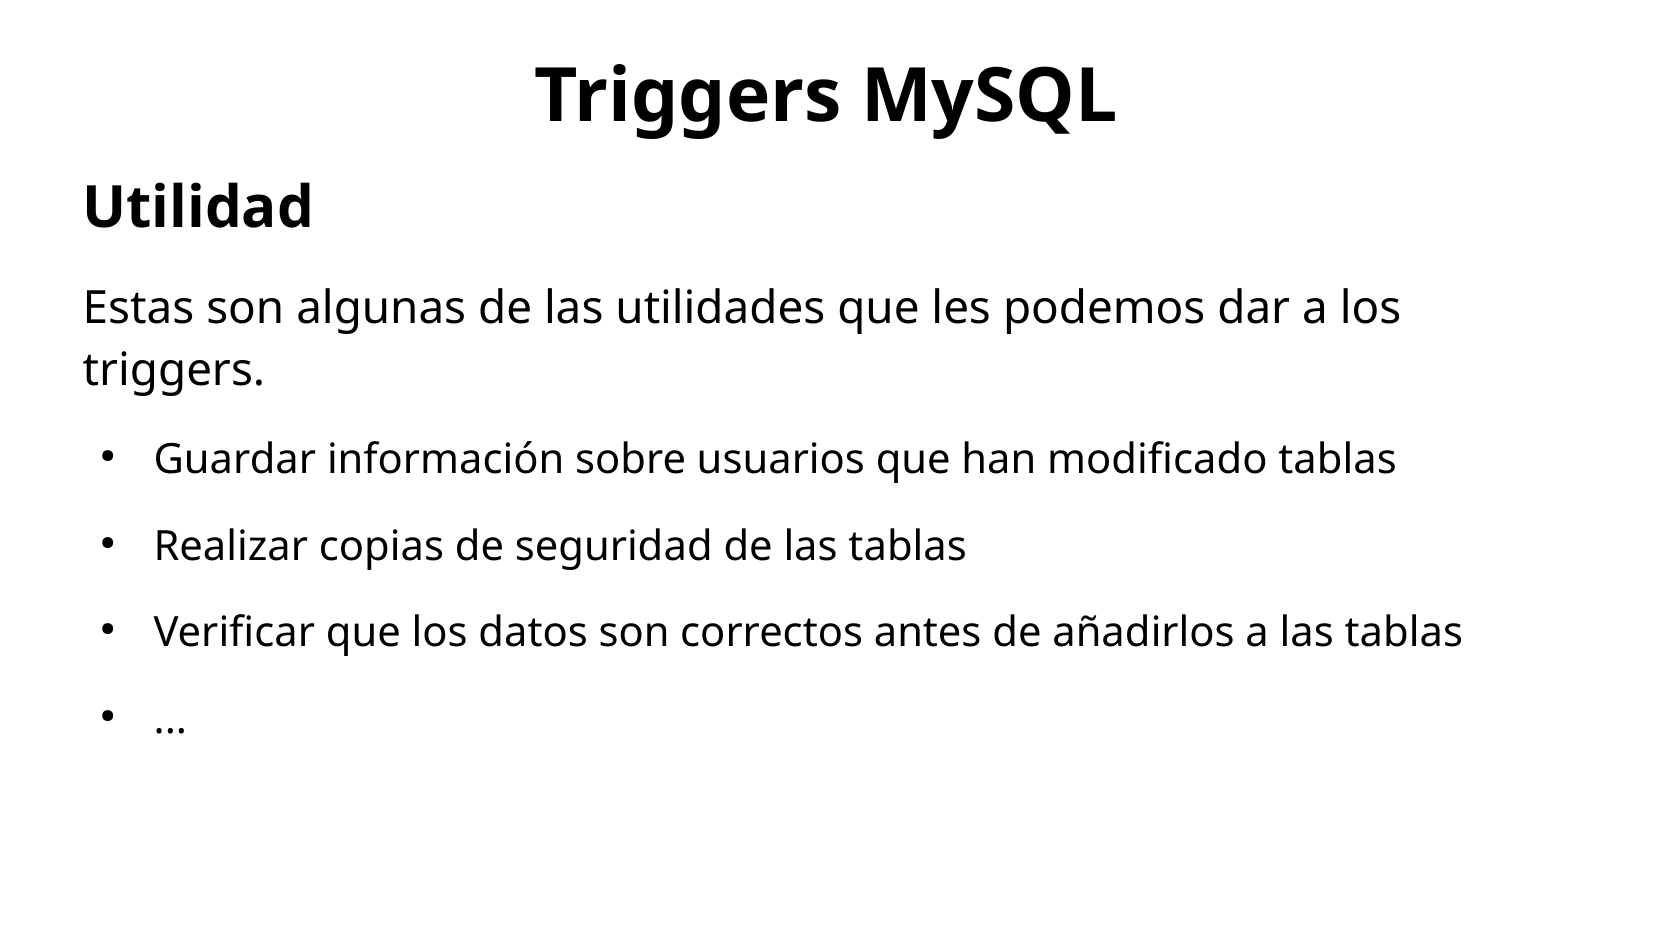

# Triggers MySQL
Utilidad
Estas son algunas de las utilidades que les podemos dar a los triggers.
Guardar información sobre usuarios que han modificado tablas
Realizar copias de seguridad de las tablas
Verificar que los datos son correctos antes de añadirlos a las tablas
...